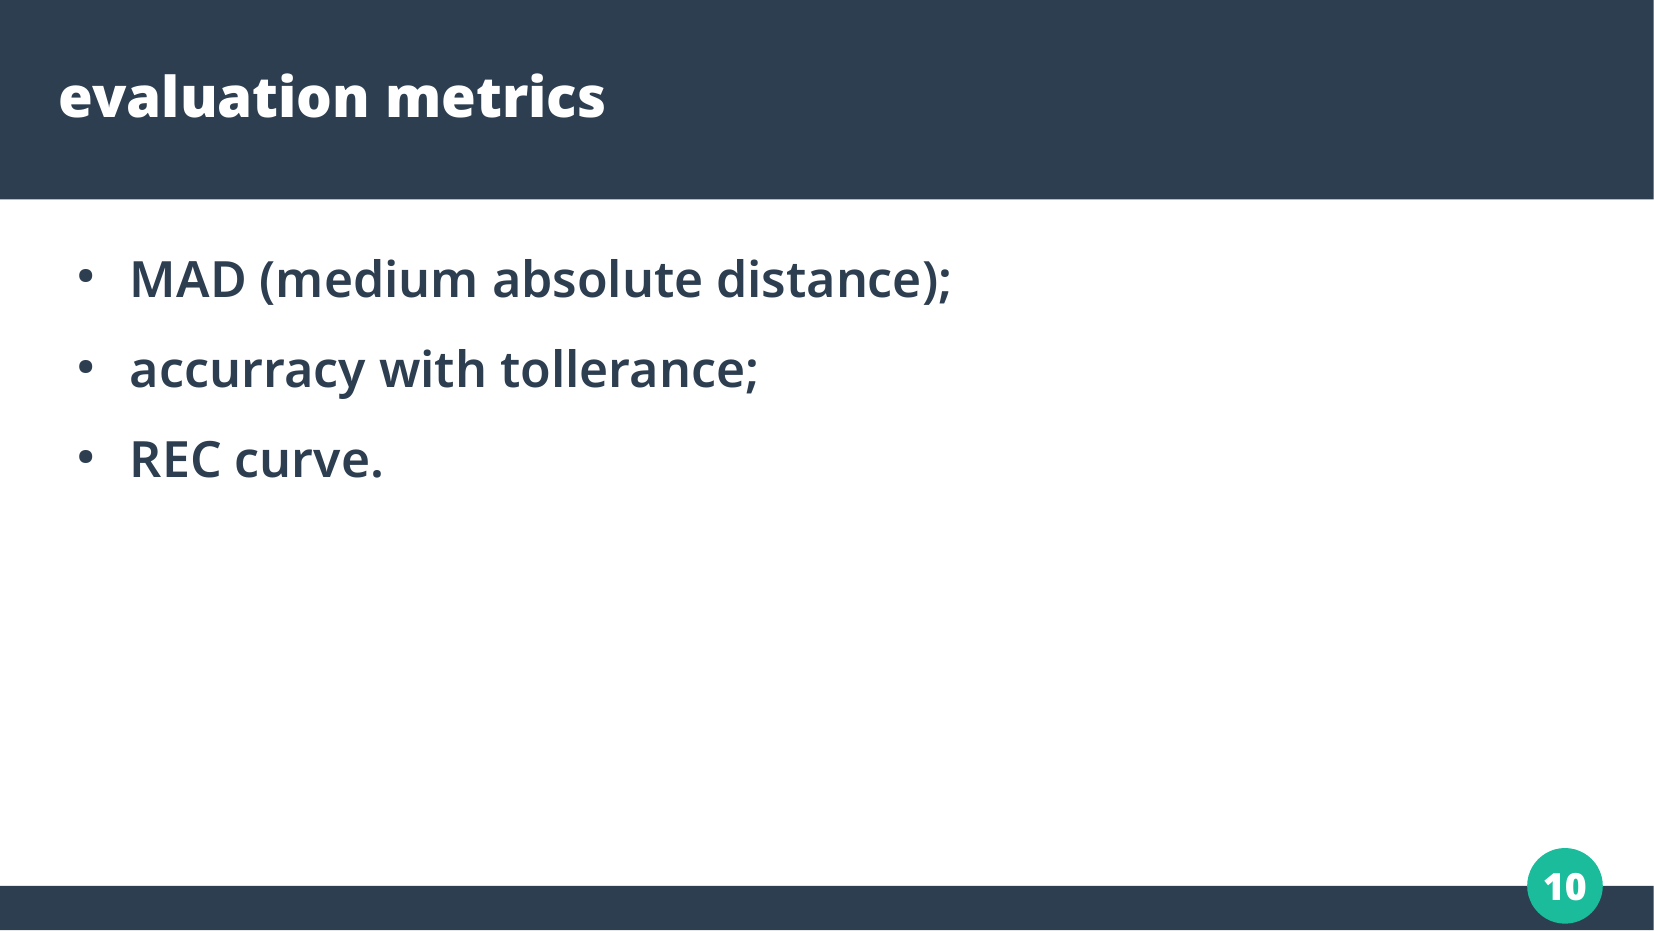

# evaluation metrics
MAD (medium absolute distance);
accurracy with tollerance;
REC curve.